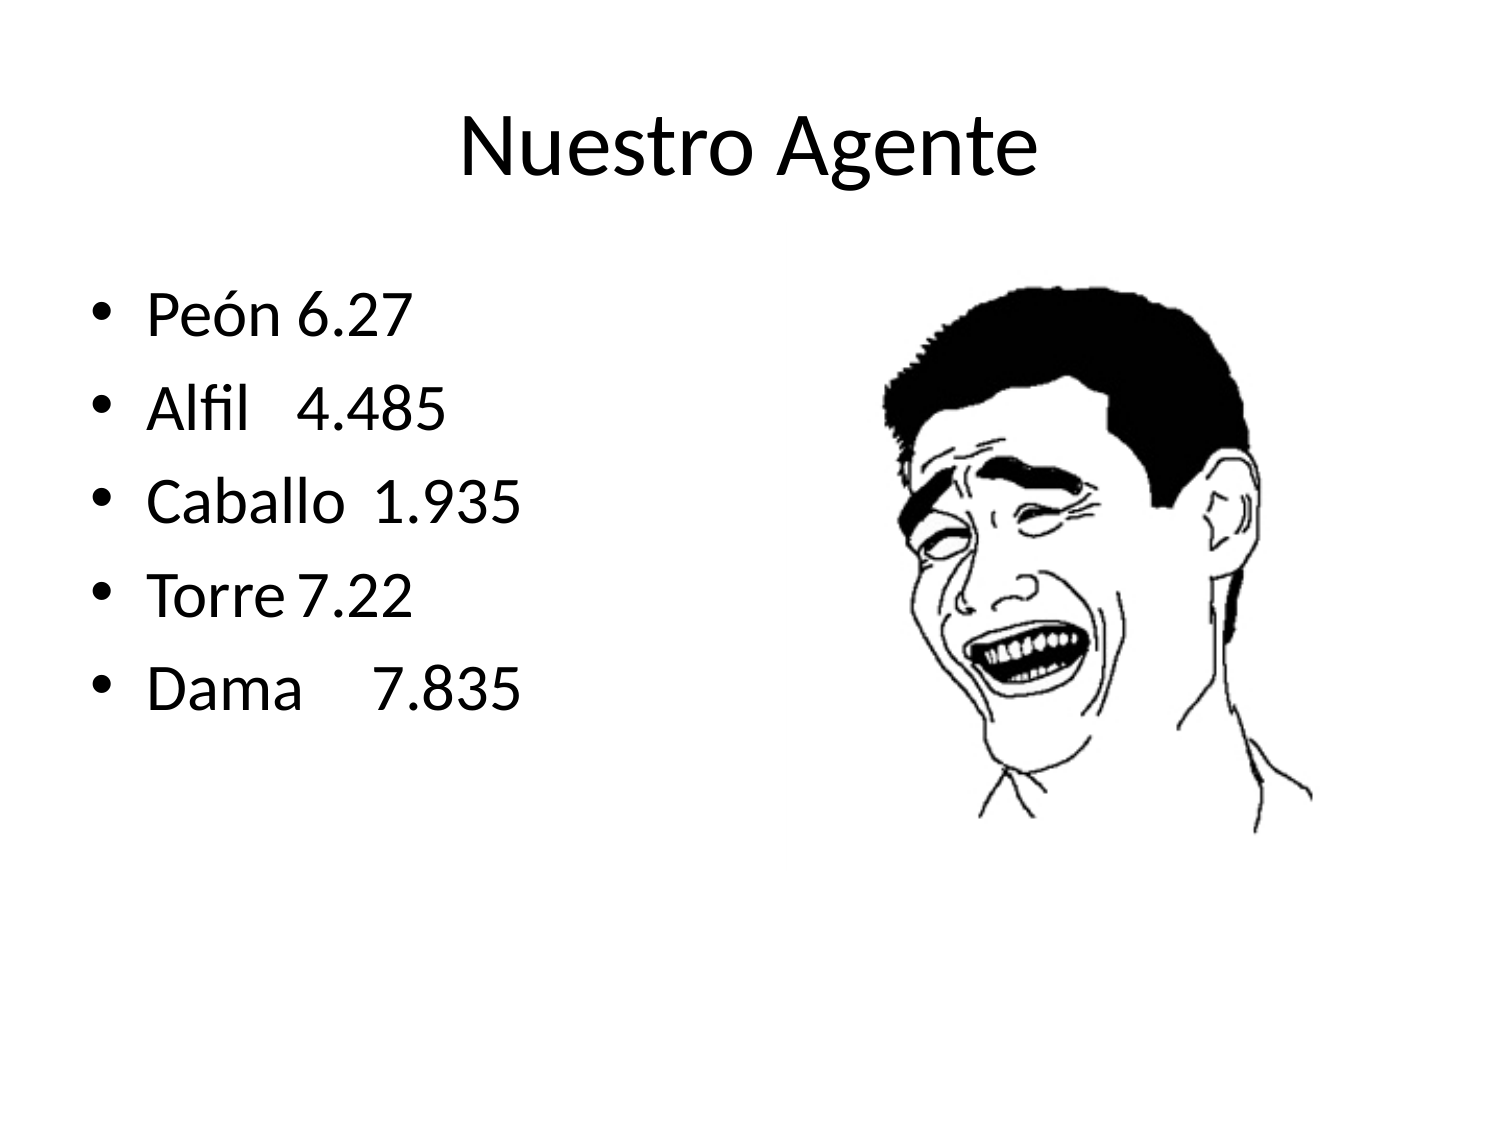

# Nuestro Agente
Peón	6.27
Alfil	4.485
Caballo	1.935
Torre	7.22
Dama	7.835